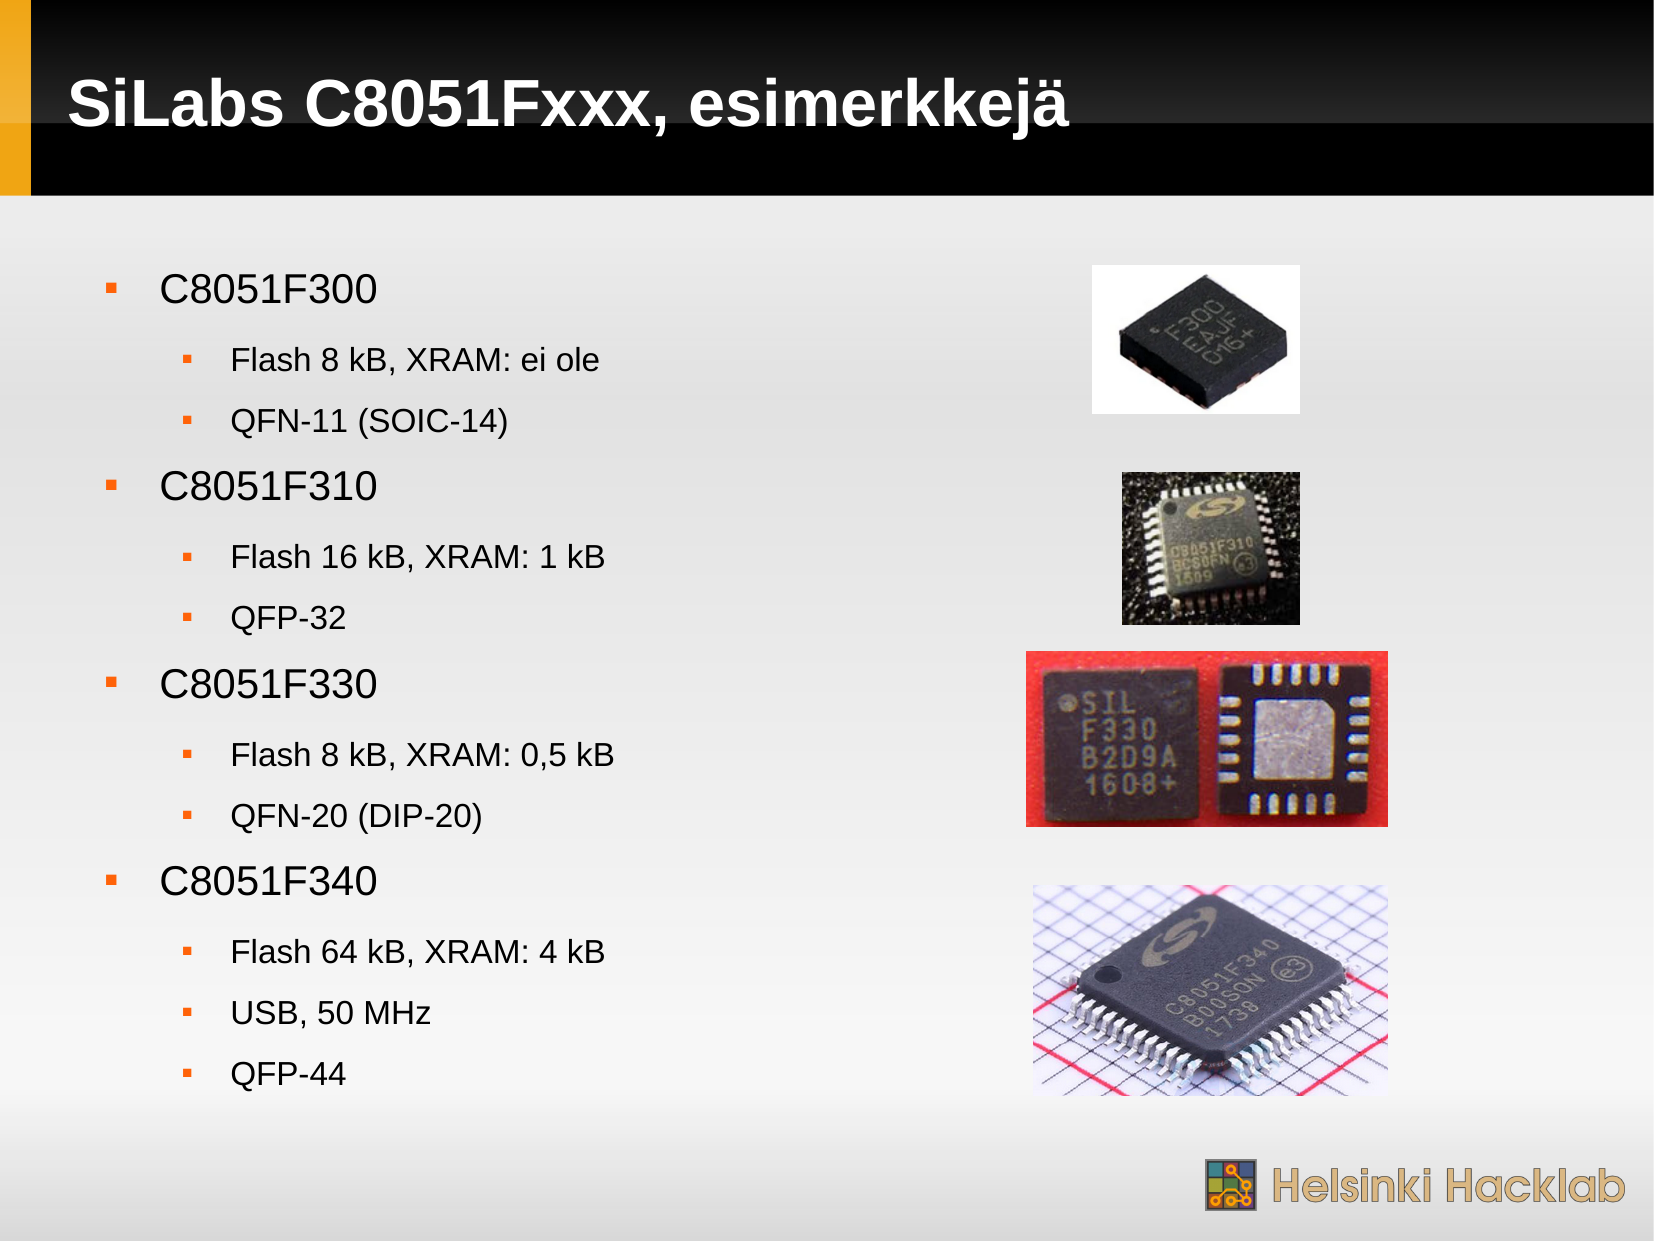

# SiLabs C8051Fxxx, esimerkkejä
C8051F300
Flash 8 kB, XRAM: ei ole
QFN-11 (SOIC-14)
C8051F310
Flash 16 kB, XRAM: 1 kB
QFP-32
C8051F330
Flash 8 kB, XRAM: 0,5 kB
QFN-20 (DIP-20)
C8051F340
Flash 64 kB, XRAM: 4 kB
USB, 50 MHz
QFP-44